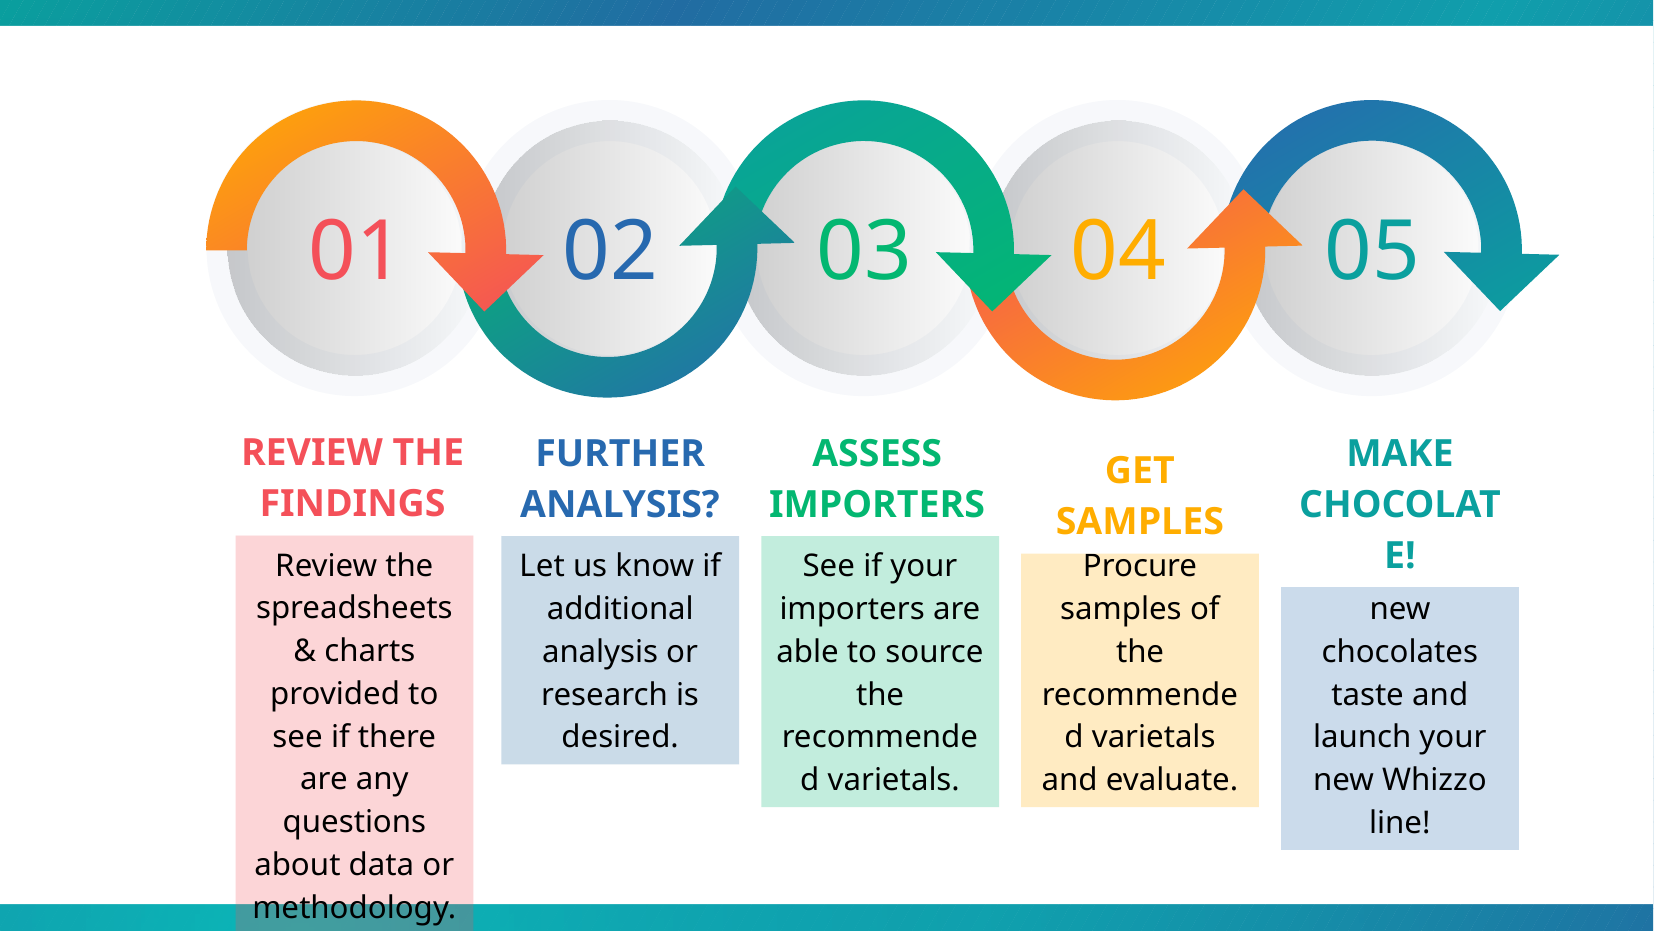

01
02
03
04
05
REVIEW THE FINDINGS
FURTHER ANALYSIS?
ASSESS
IMPORTERS
MAKE CHOCOLATE!
GET SAMPLES
Review the spreadsheets & charts provided to see if there are any questions about data or methodology.
Let us know if additional analysis or research is desired.
See if your importers are able to source the recommended varietals.
Procure samples of the recommended varietals and evaluate.
See how the new chocolates taste and launch your new Whizzo line!